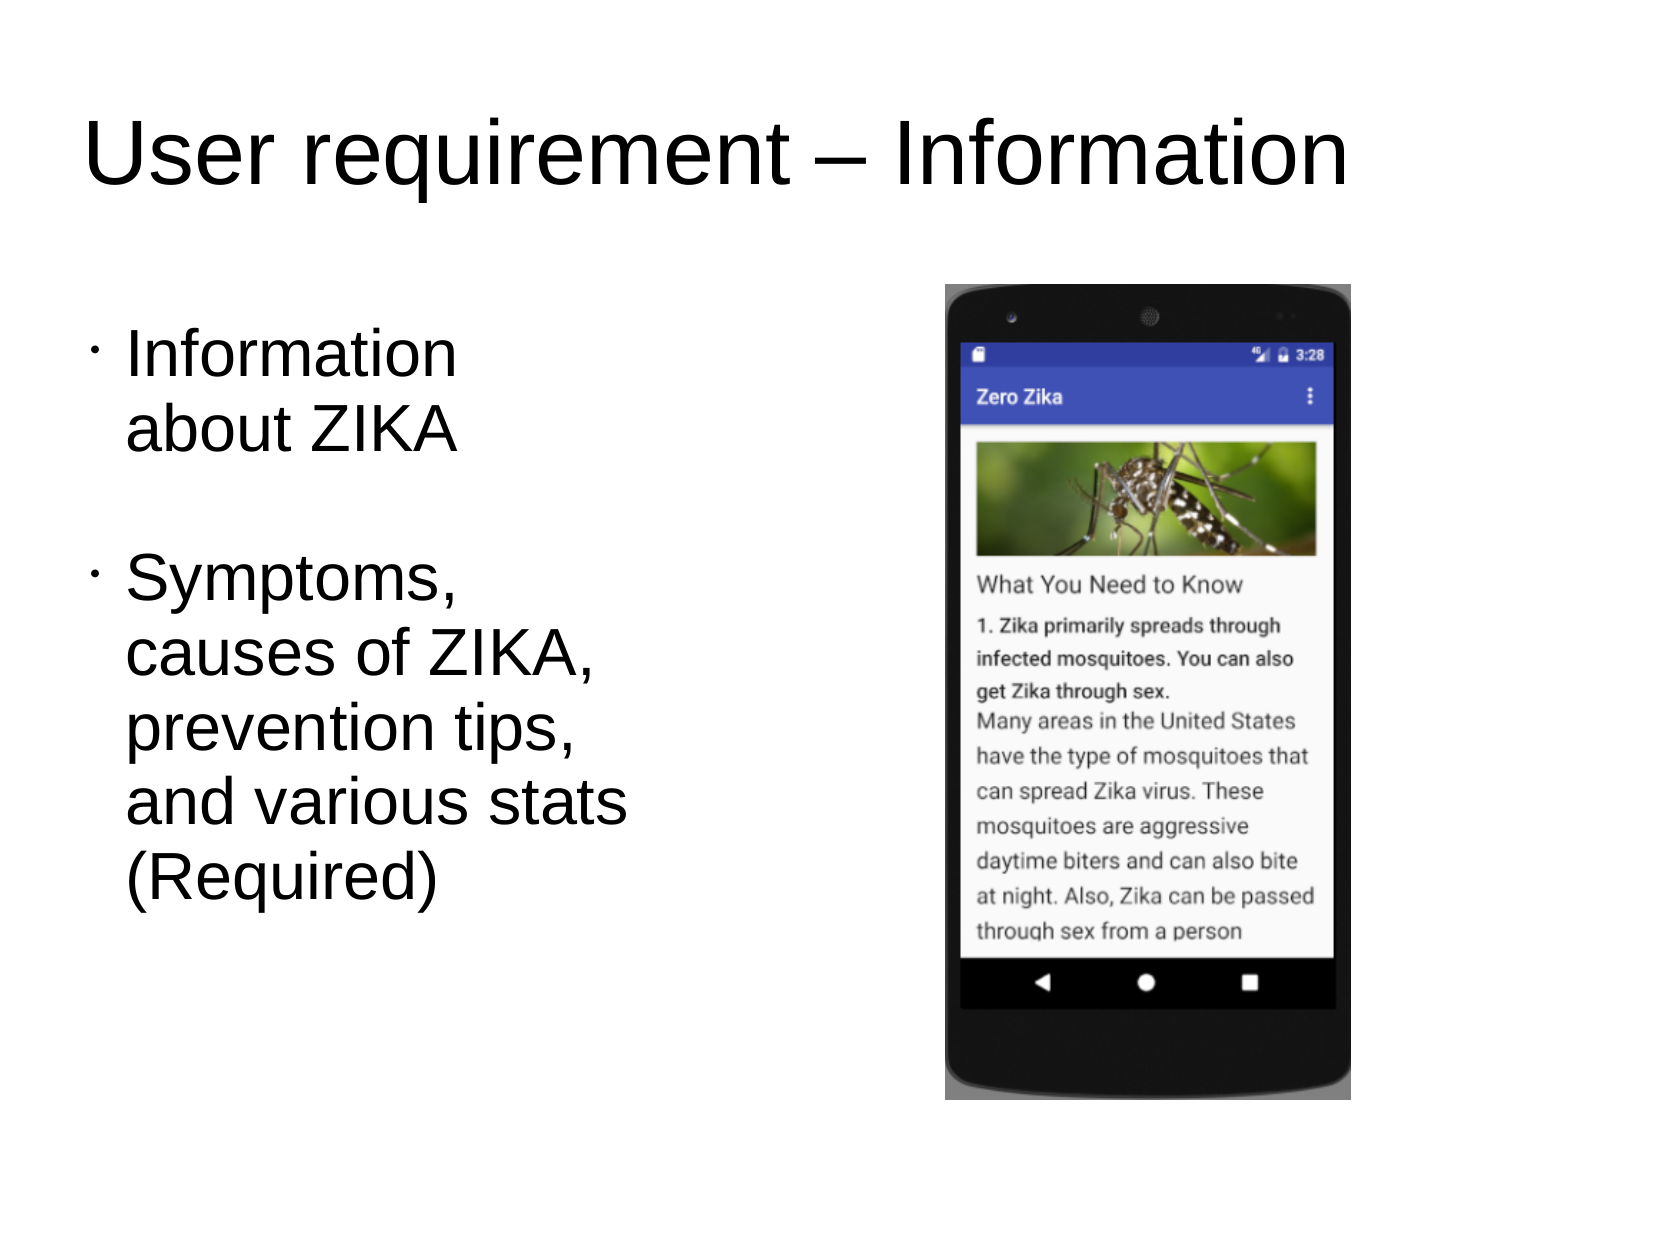

# User requirement – Information
Information
about ZIKA
Symptoms, causes of ZIKA, prevention tips, and various stats
(Required)